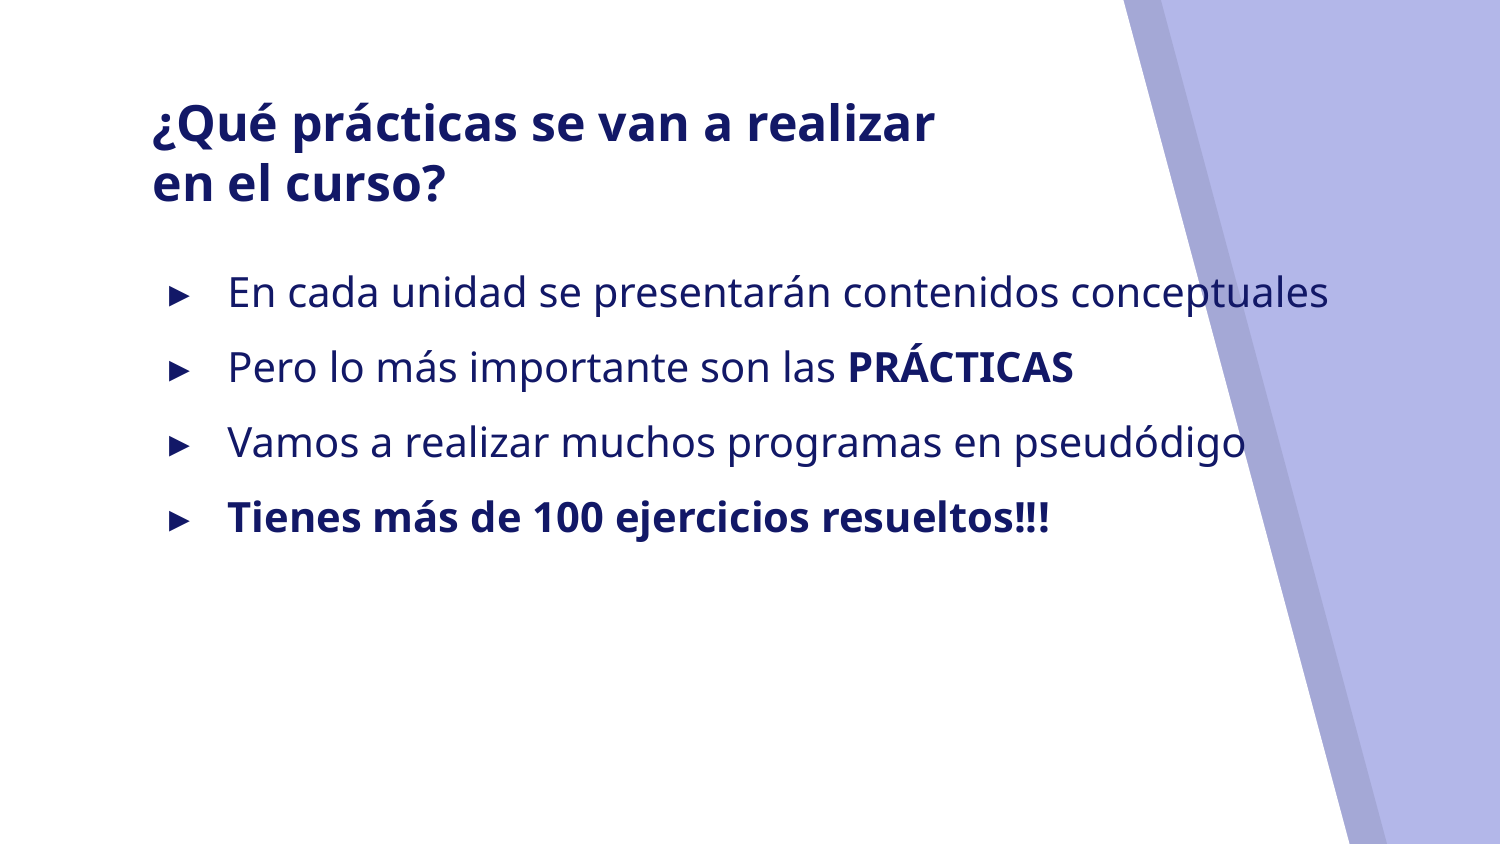

# ¿Qué prácticas se van a realizar en el curso?
En cada unidad se presentarán contenidos conceptuales
Pero lo más importante son las PRÁCTICAS
Vamos a realizar muchos programas en pseudódigo
Tienes más de 100 ejercicios resueltos!!!